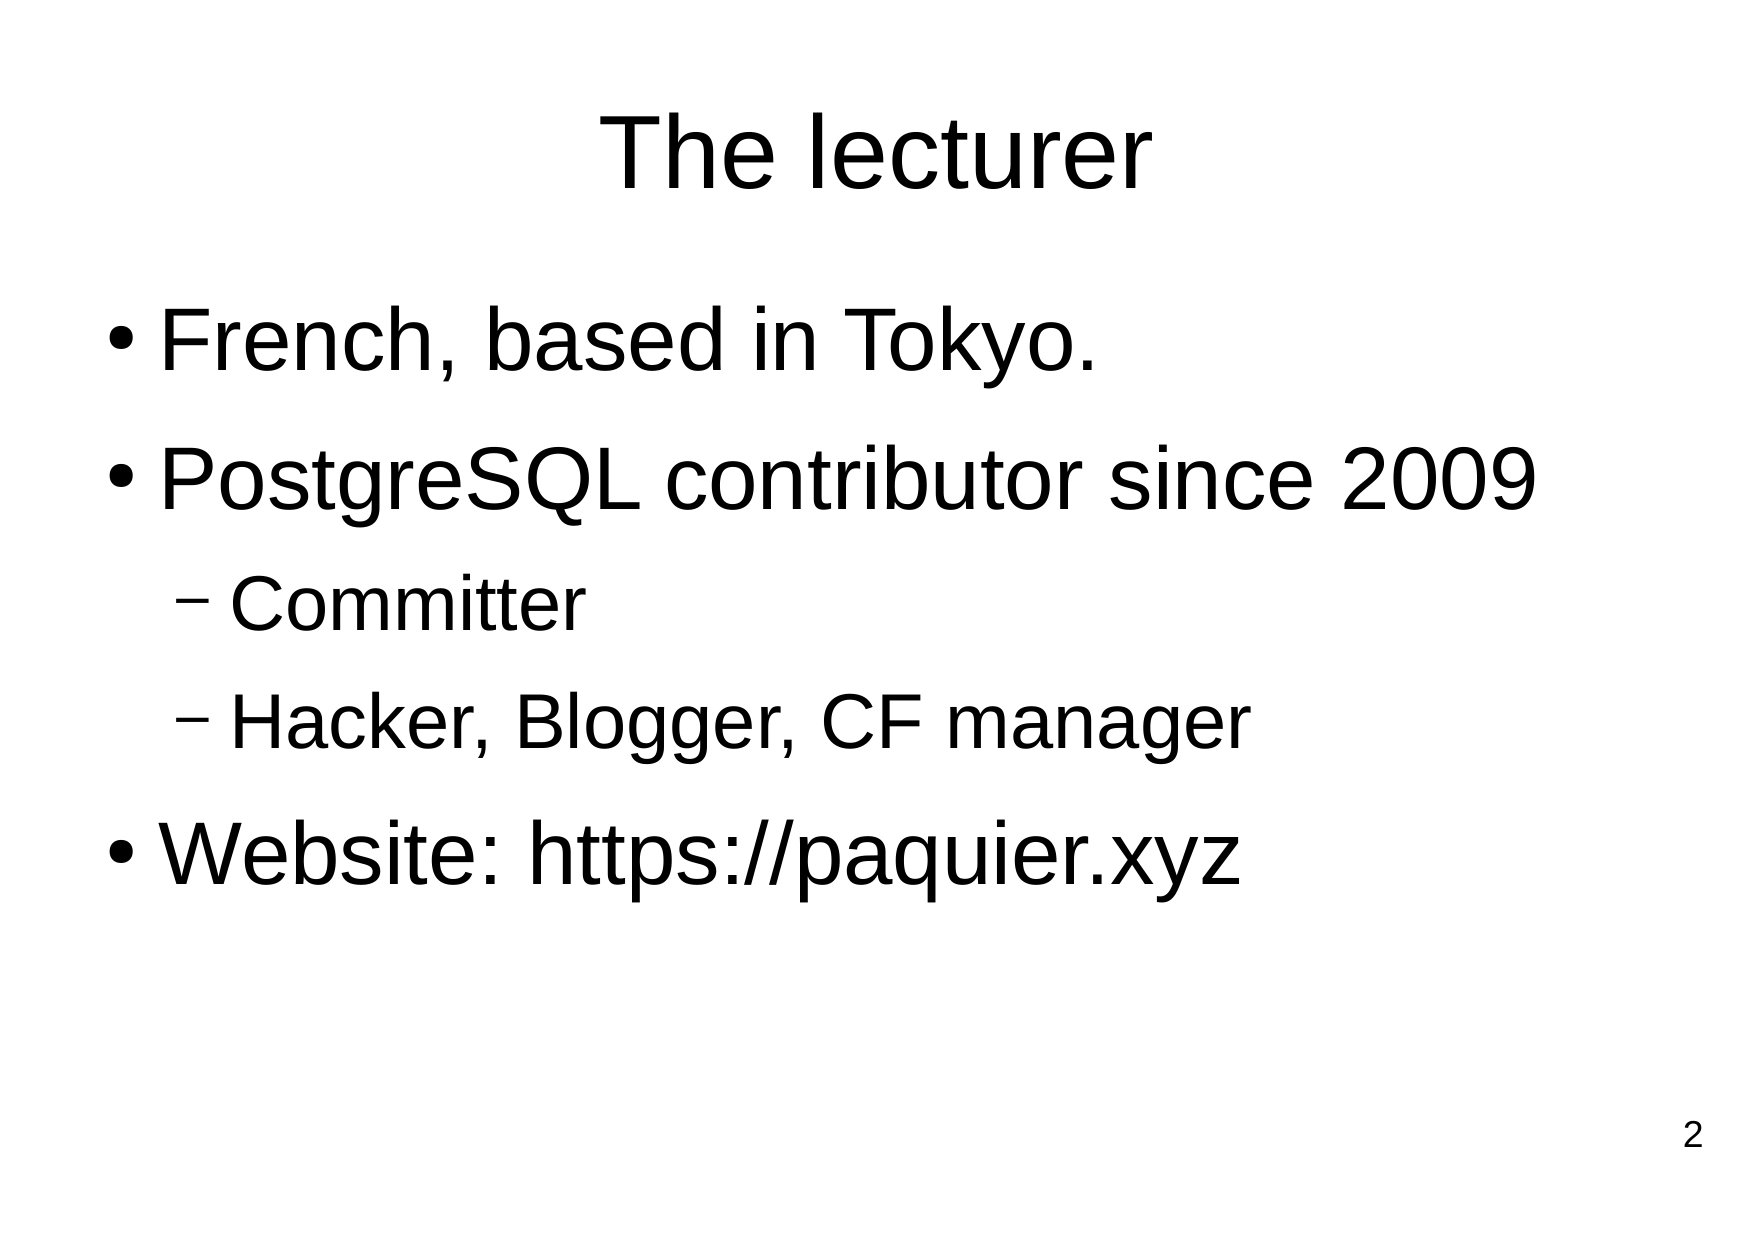

# The lecturer
French, based in Tokyo.
PostgreSQL contributor since 2009
Committer
Hacker, Blogger, CF manager
Website: https://paquier.xyz
2